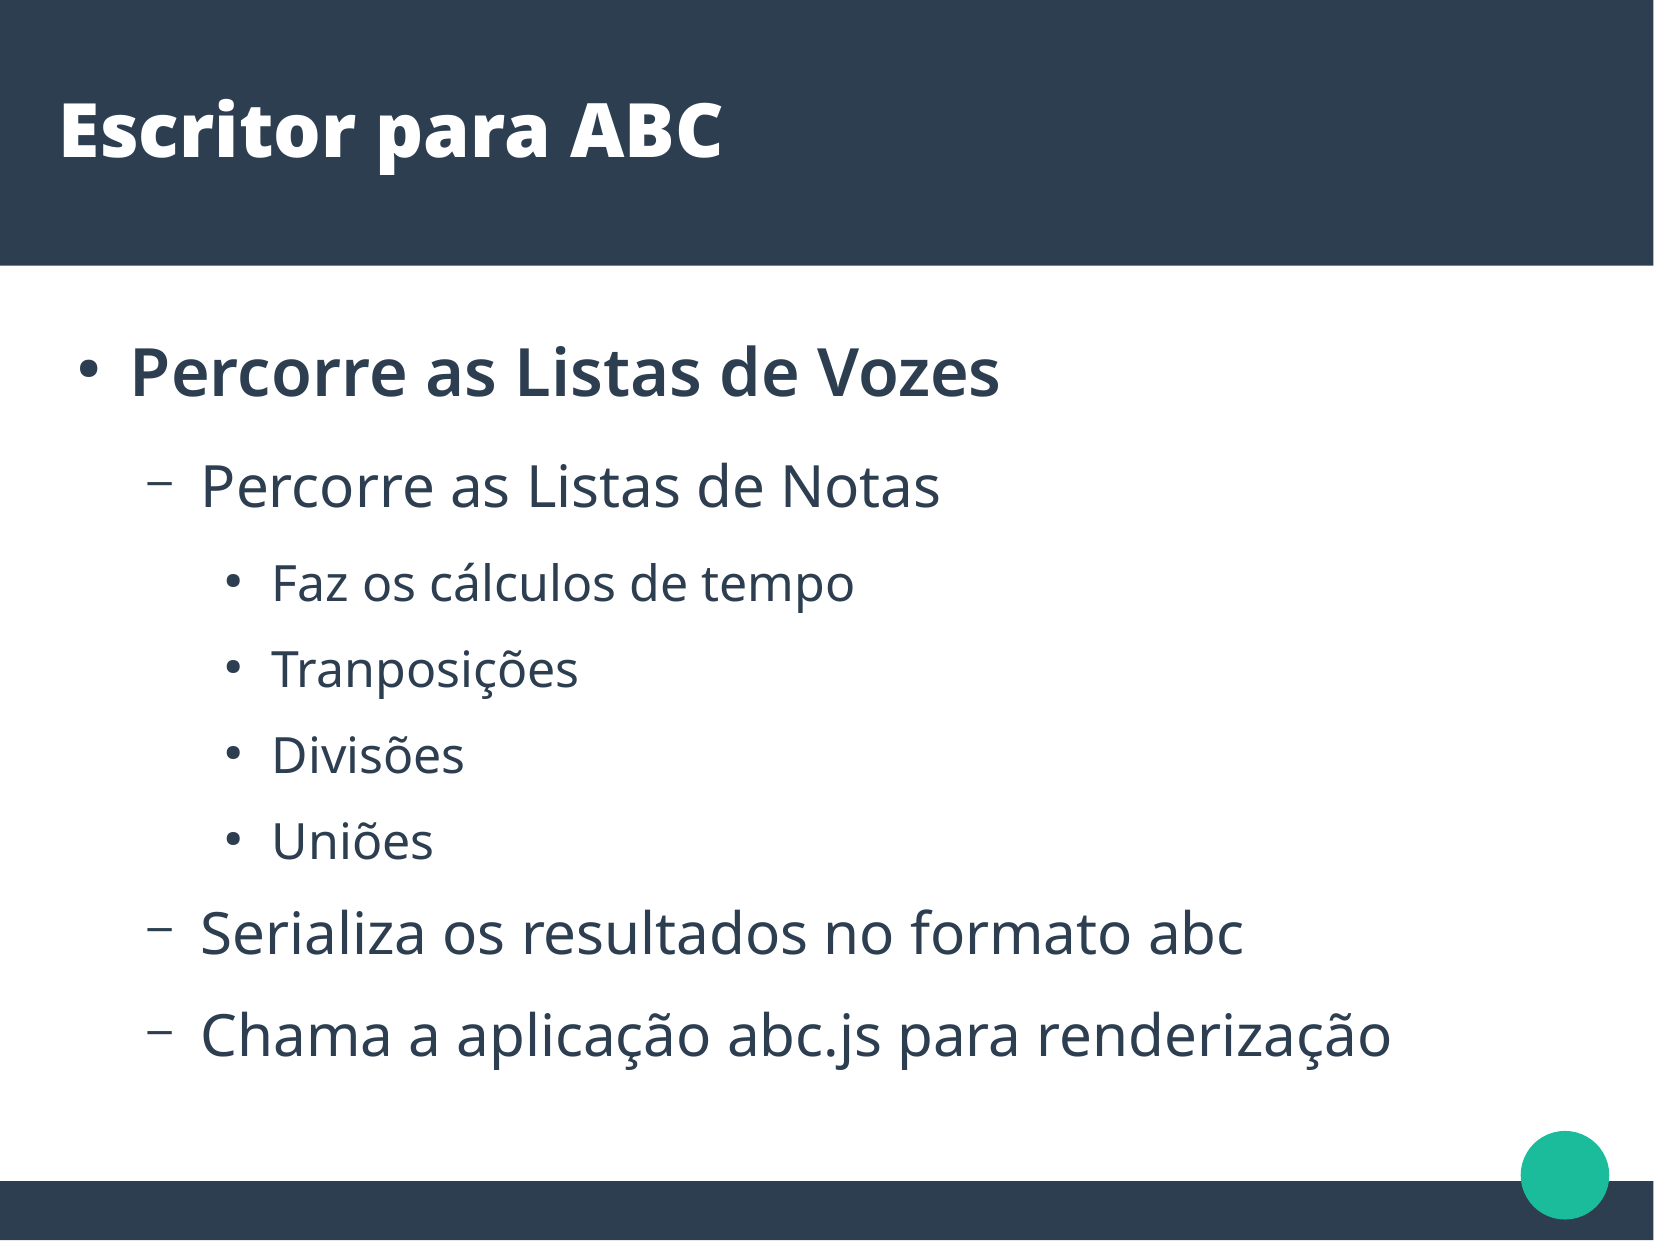

# Escritor para ABC
Percorre as Listas de Vozes
Percorre as Listas de Notas
Faz os cálculos de tempo
Tranposições
Divisões
Uniões
Serializa os resultados no formato abc
Chama a aplicação abc.js para renderização